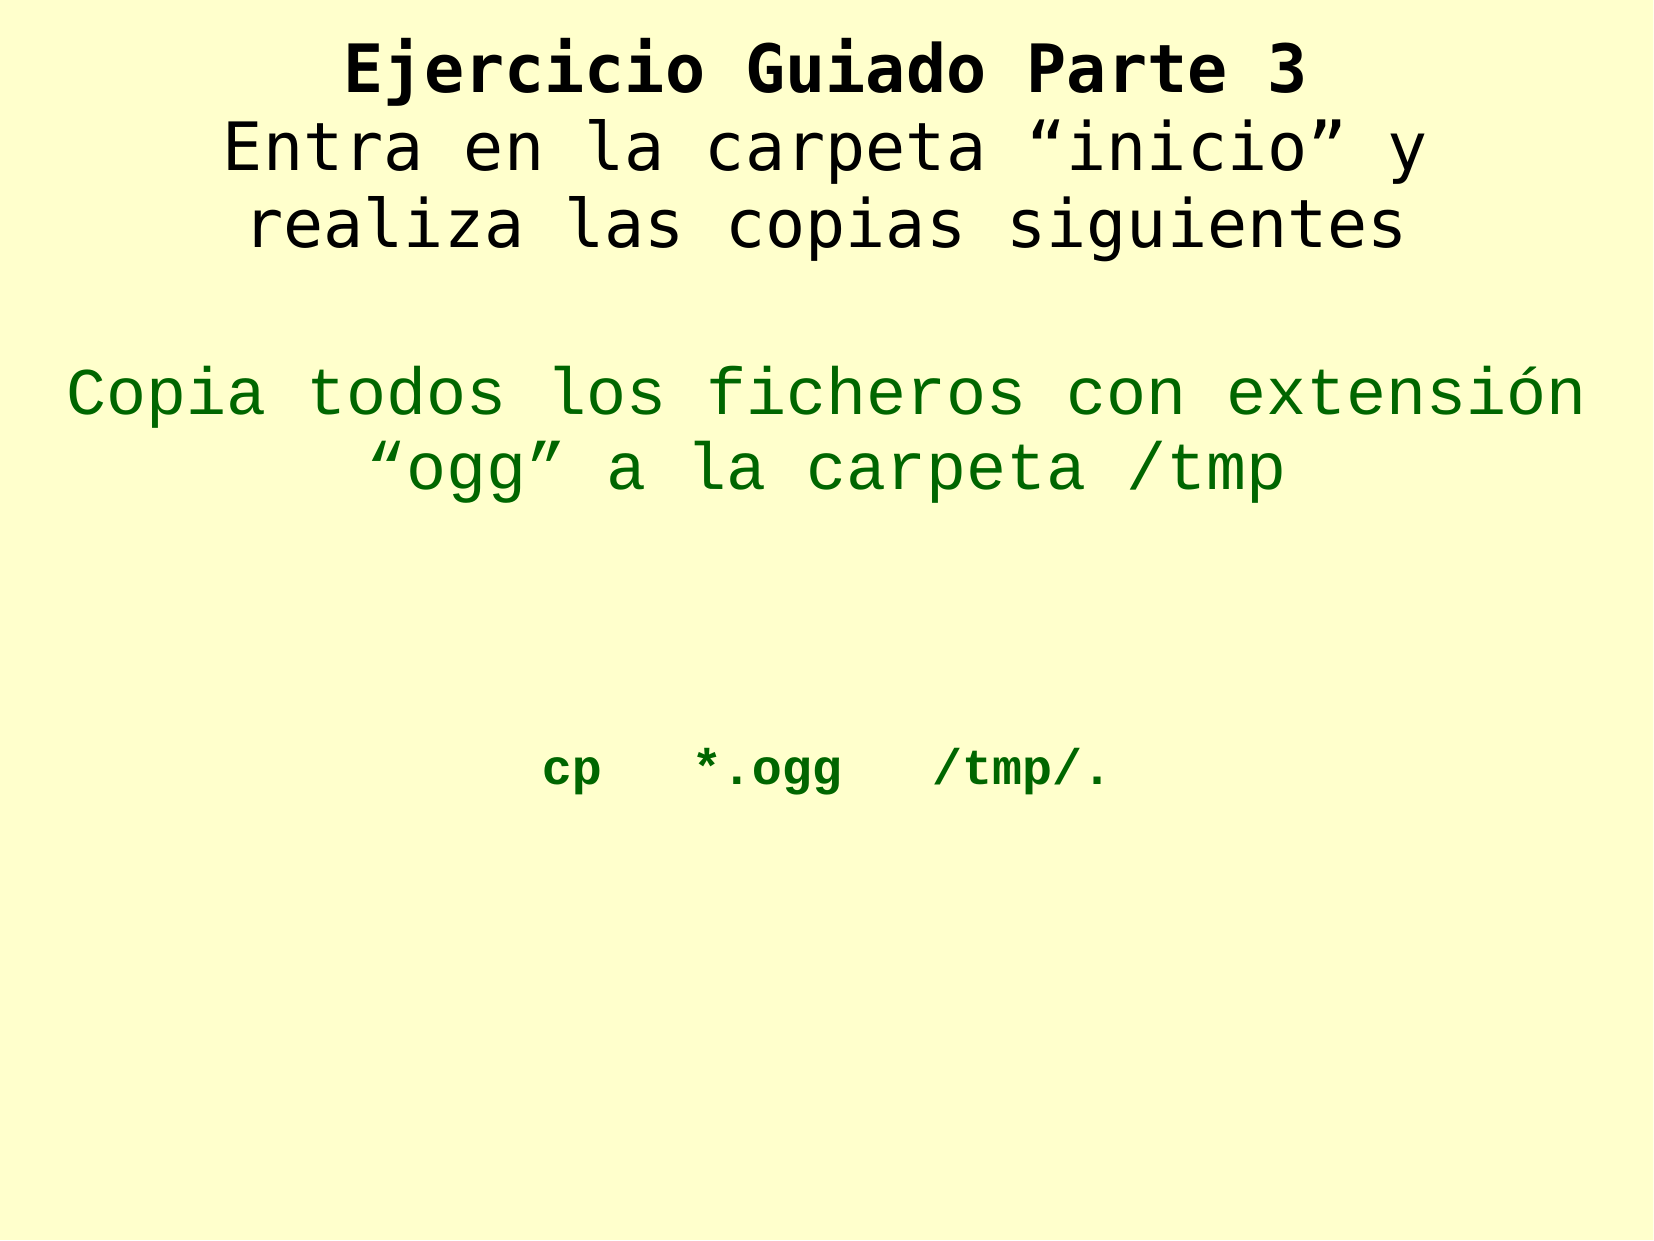

# Ejercicio Guiado Parte 3 Entra en la carpeta “inicio” y realiza las copias siguientes
Copia todos los ficheros con extensión “ogg” a la carpeta /tmp
cp *.ogg /tmp/.